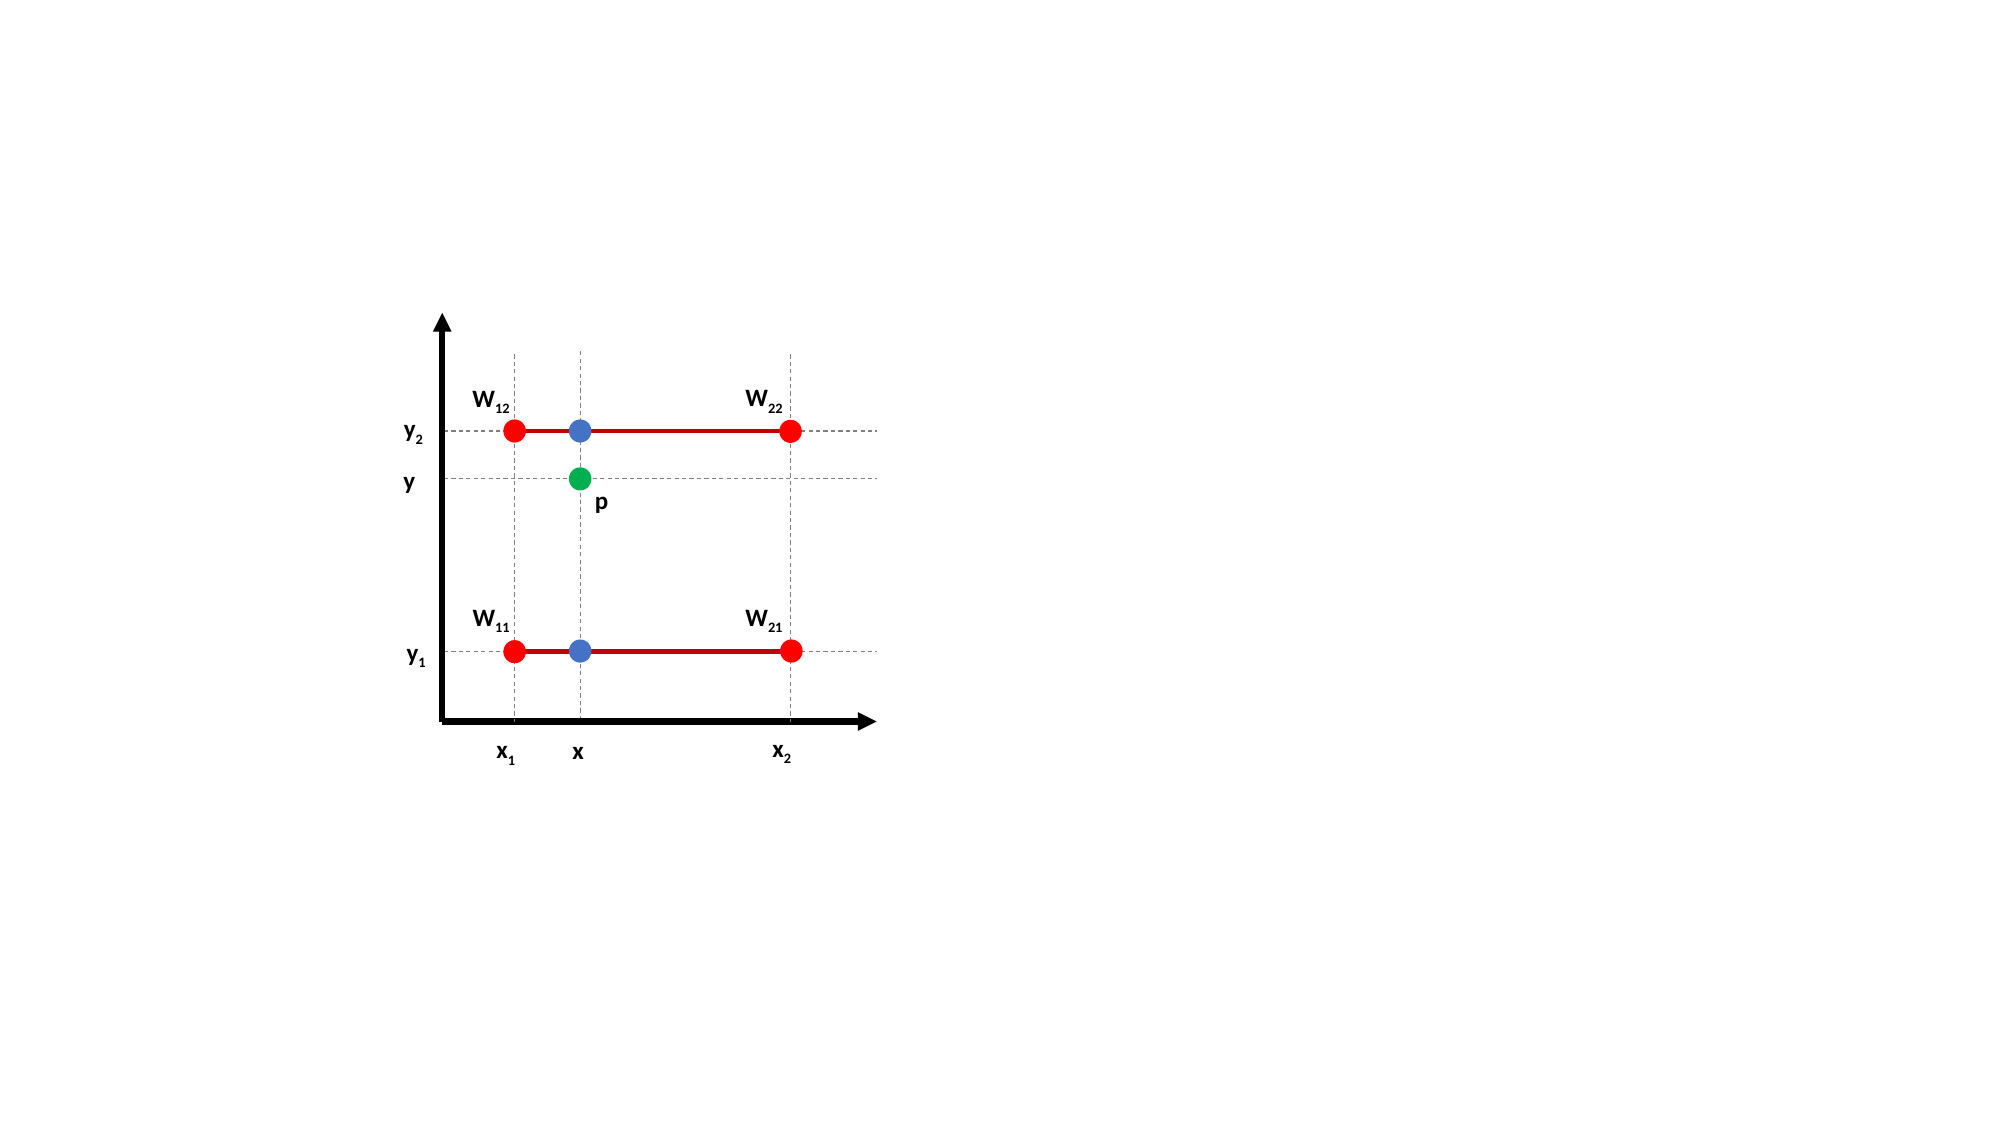

W22
W12
y2
y
p
W11
W21
y1
x2
x1
x